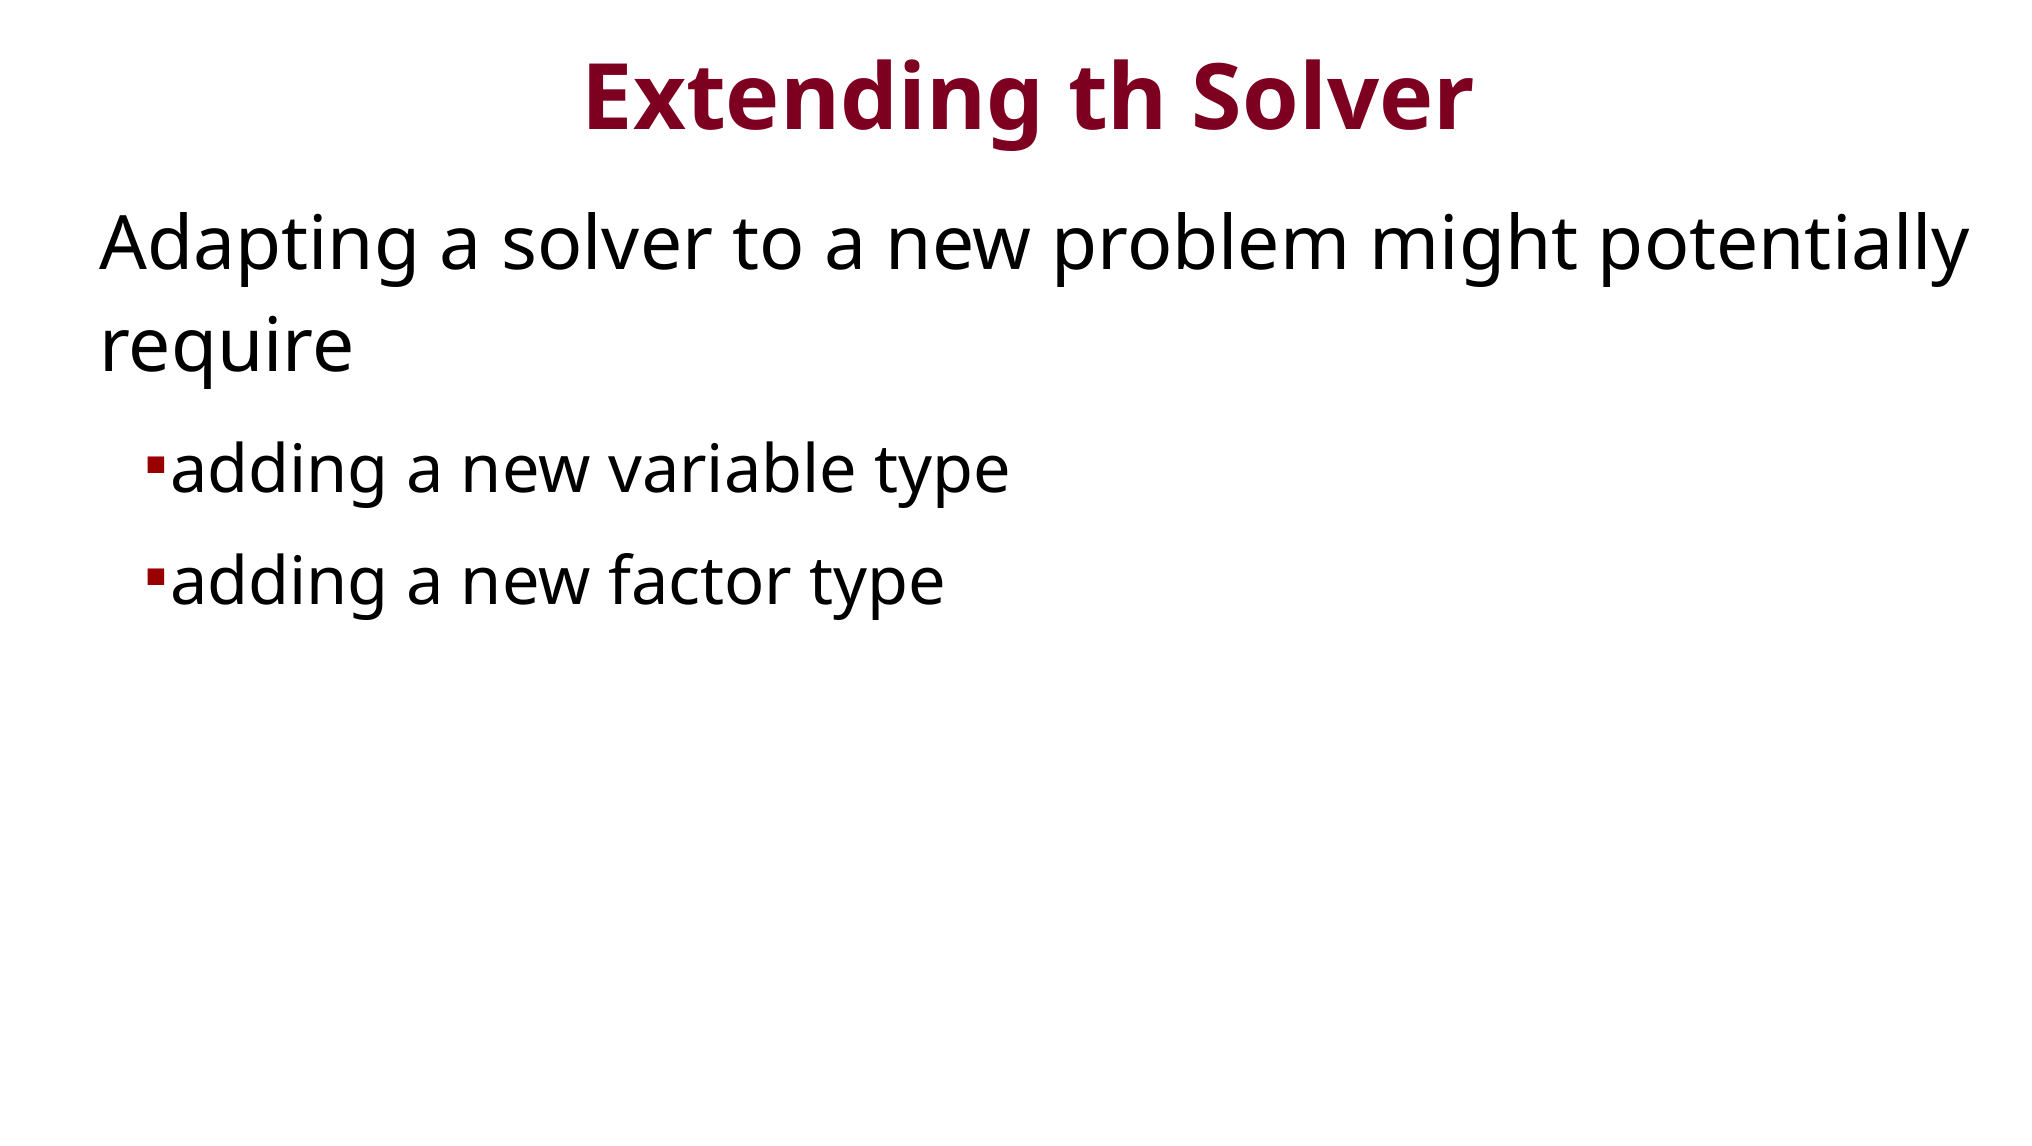

# Extending th Solver
Adapting a solver to a new problem might potentially require
adding a new variable type
adding a new factor type